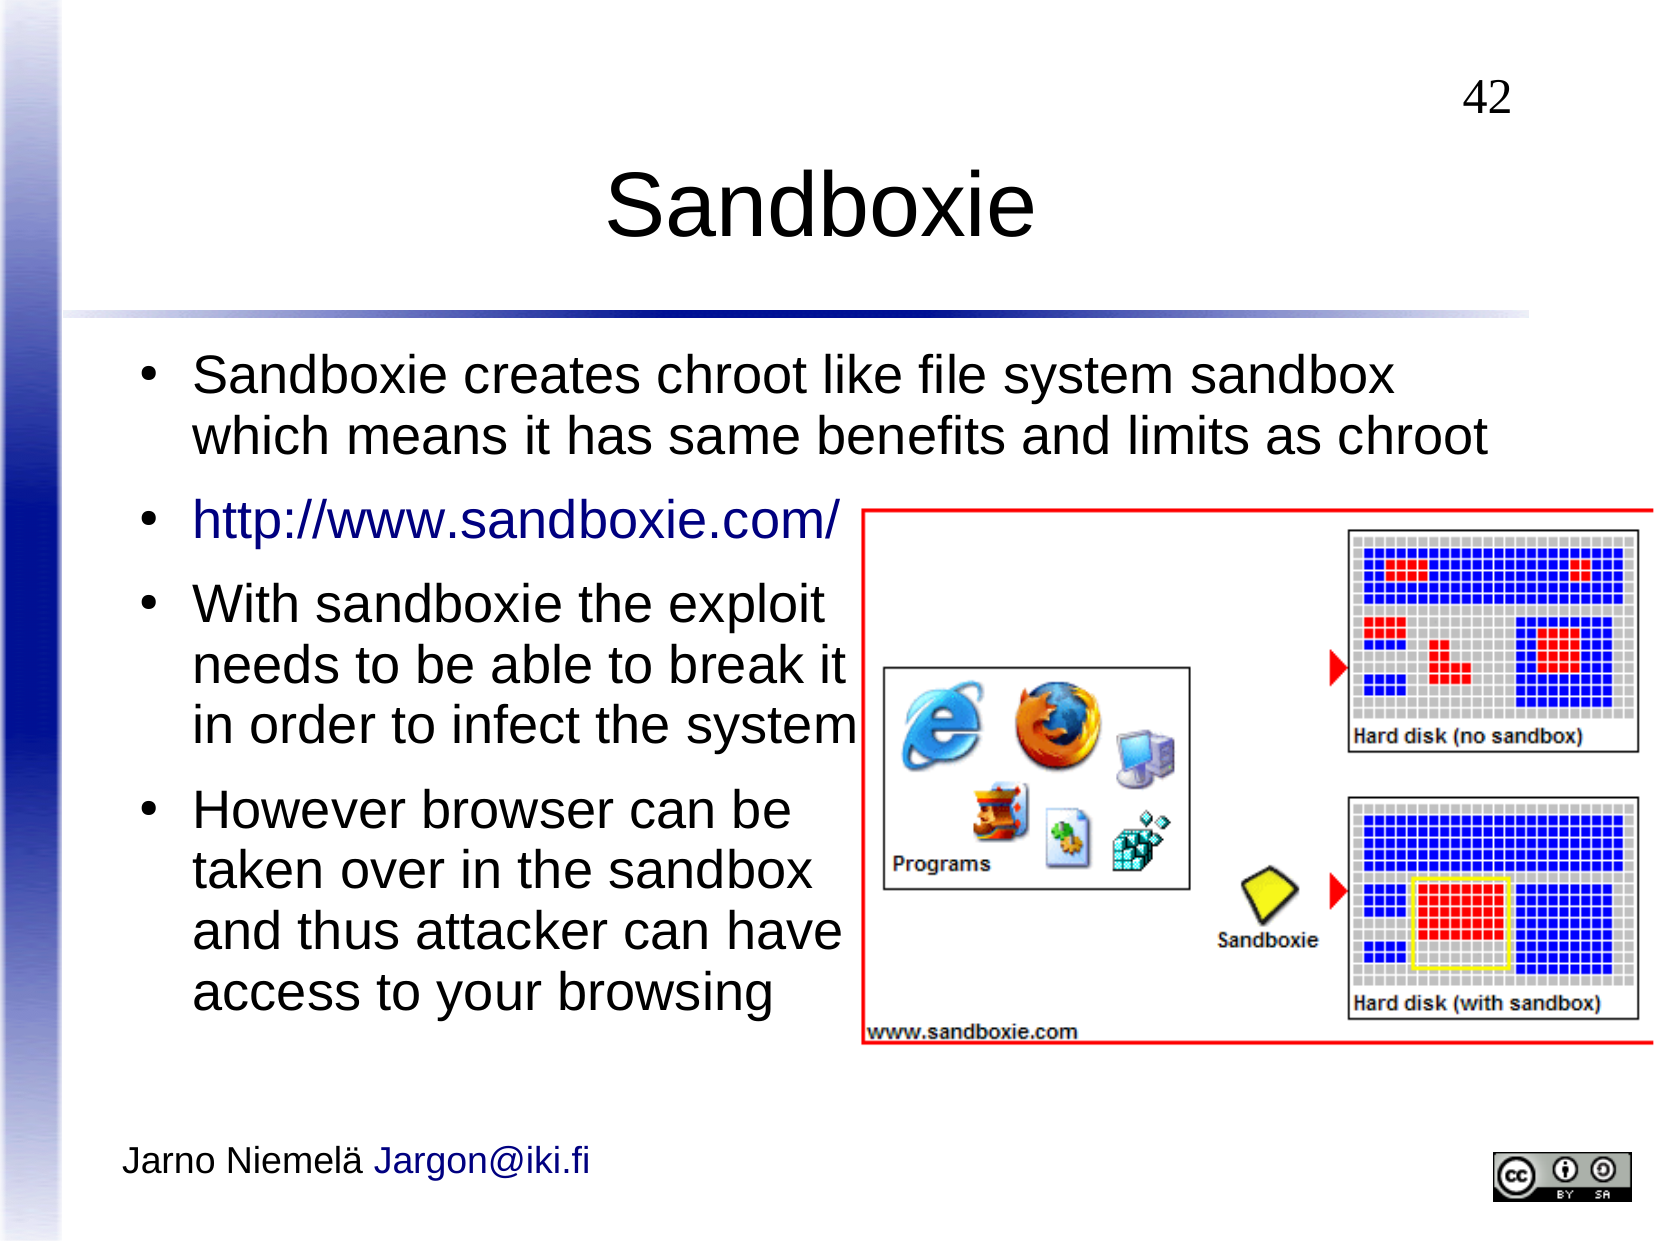

# Sandboxie
Sandboxie creates chroot like file system sandbox which means it has same benefits and limits as chroot
http://www.sandboxie.com/
With sandboxie the exploit
needs to be able to break it
in order to infect the system
However browser can be
taken over in the sandbox
and thus attacker can have
access to your browsing